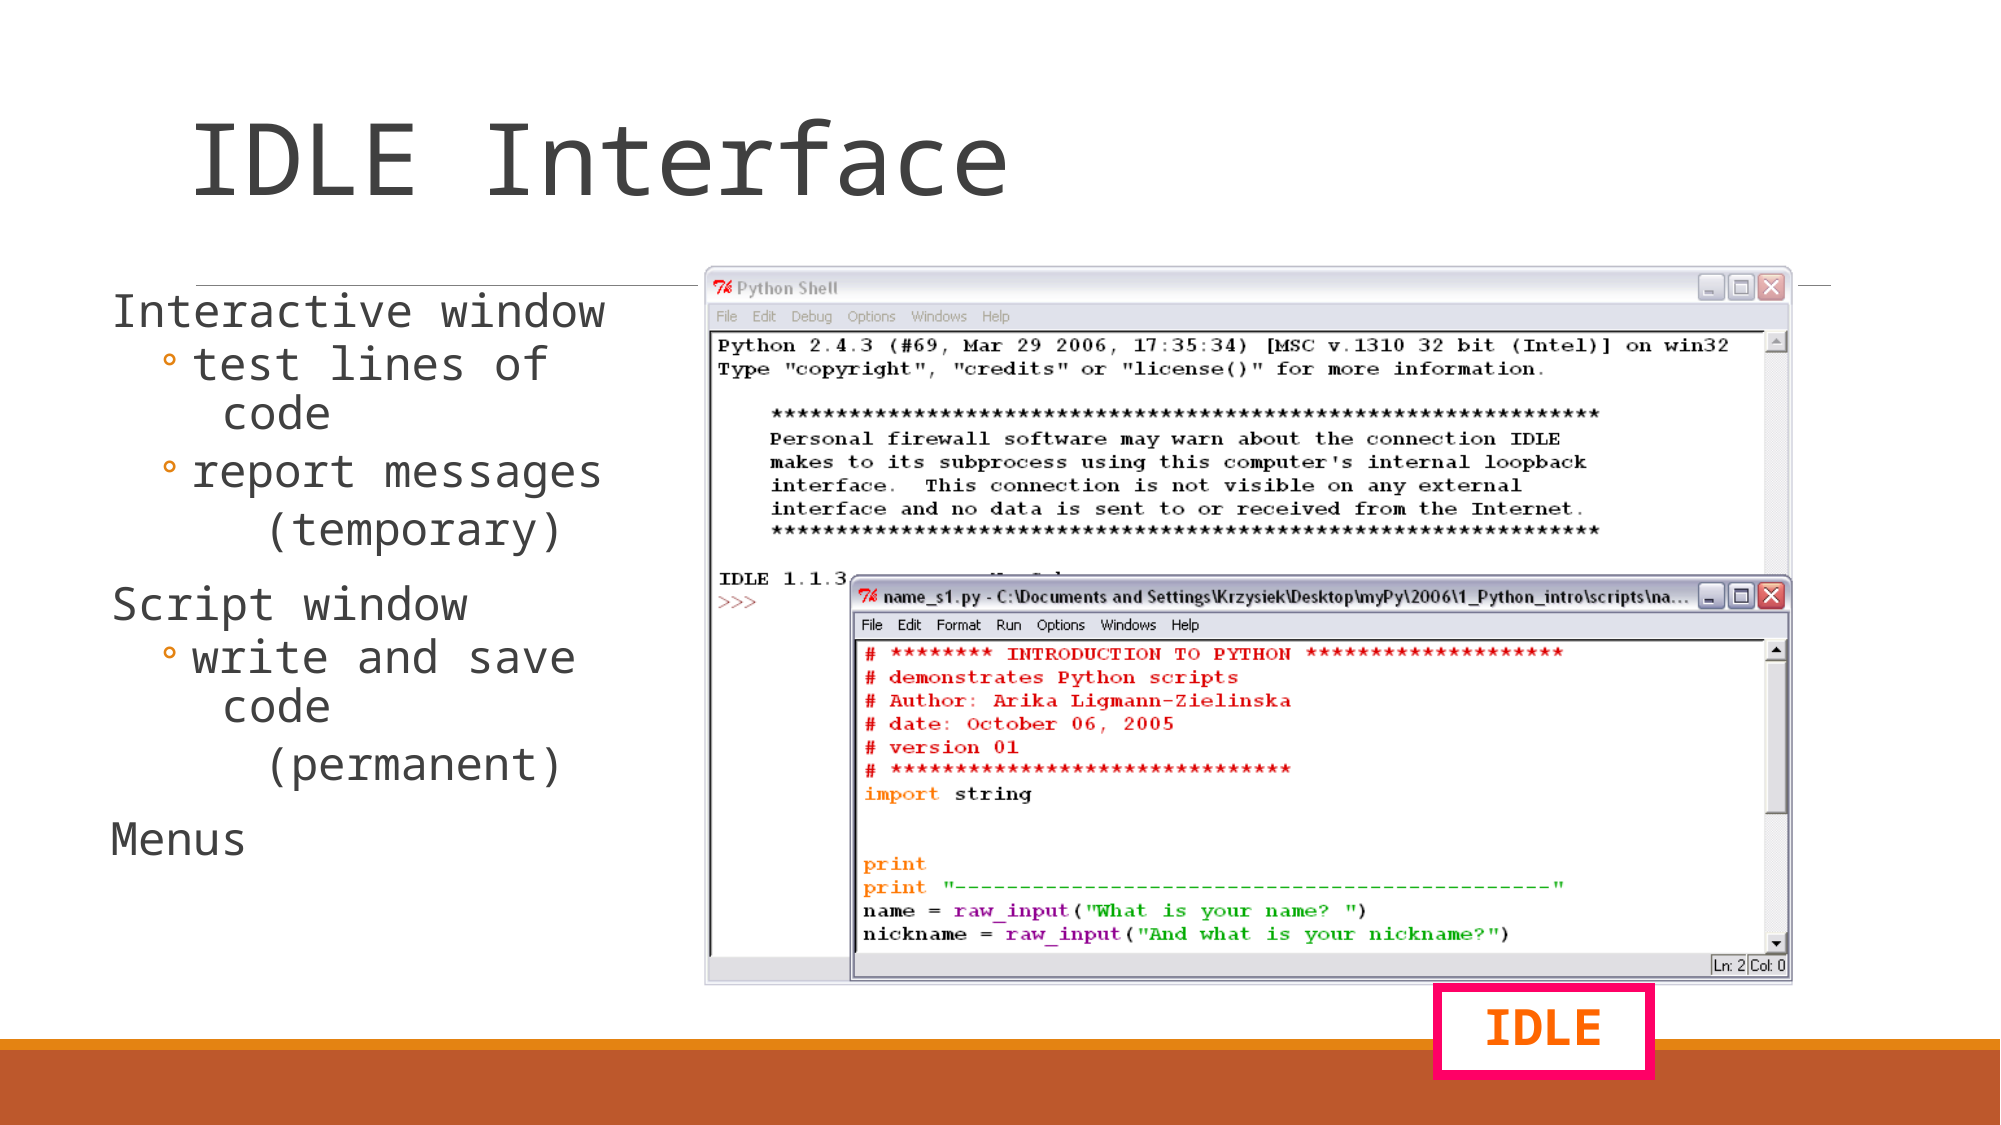

# IDLE Interface
Interactive window
test lines of code
report messages
(temporary)
Script window
write and save code
(permanent)
Menus
IDLE